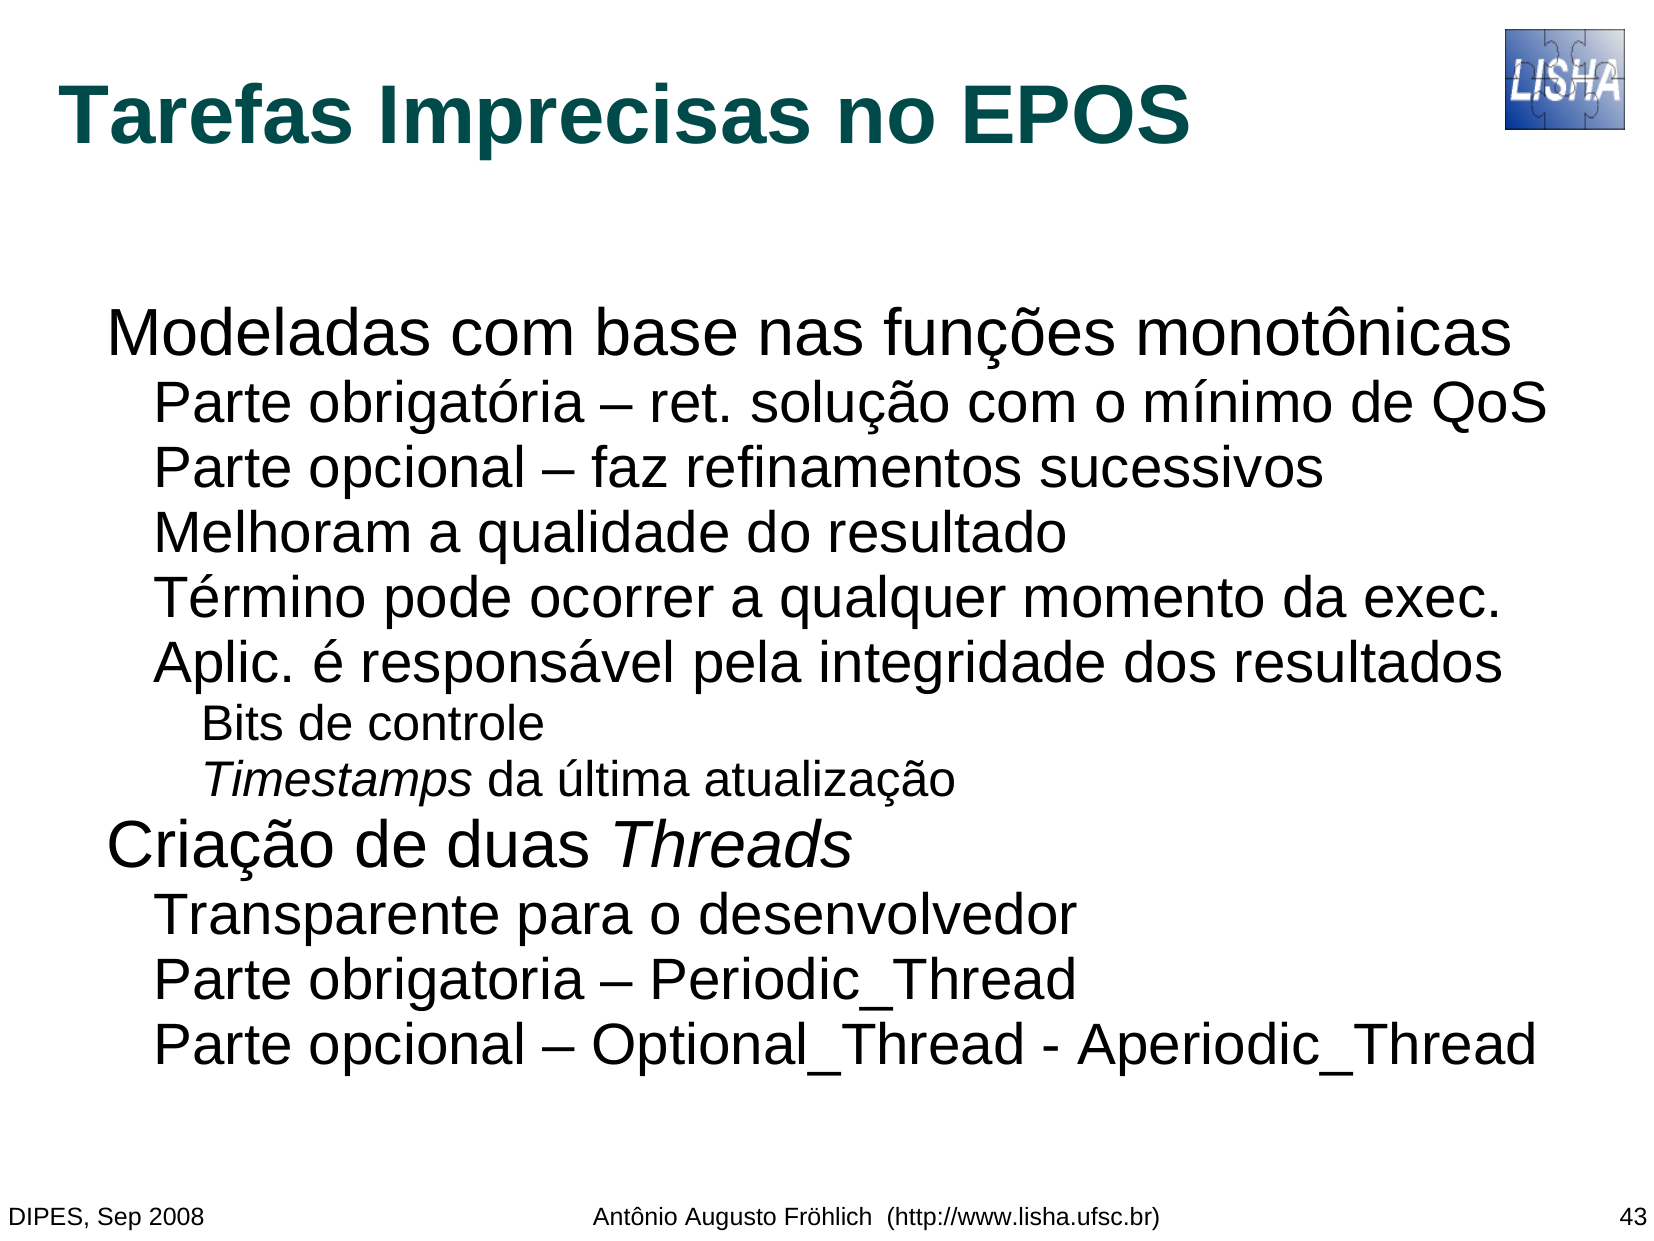

# Tarefas Imprecisas no EPOS
Modeladas com base nas funções monotônicas
Parte obrigatória – ret. solução com o mínimo de QoS
Parte opcional – faz refinamentos sucessivos
Melhoram a qualidade do resultado
Término pode ocorrer a qualquer momento da exec.
Aplic. é responsável pela integridade dos resultados
Bits de controle
Timestamps da última atualização
Criação de duas Threads
Transparente para o desenvolvedor
Parte obrigatoria – Periodic_Thread
Parte opcional – Optional_Thread - Aperiodic_Thread